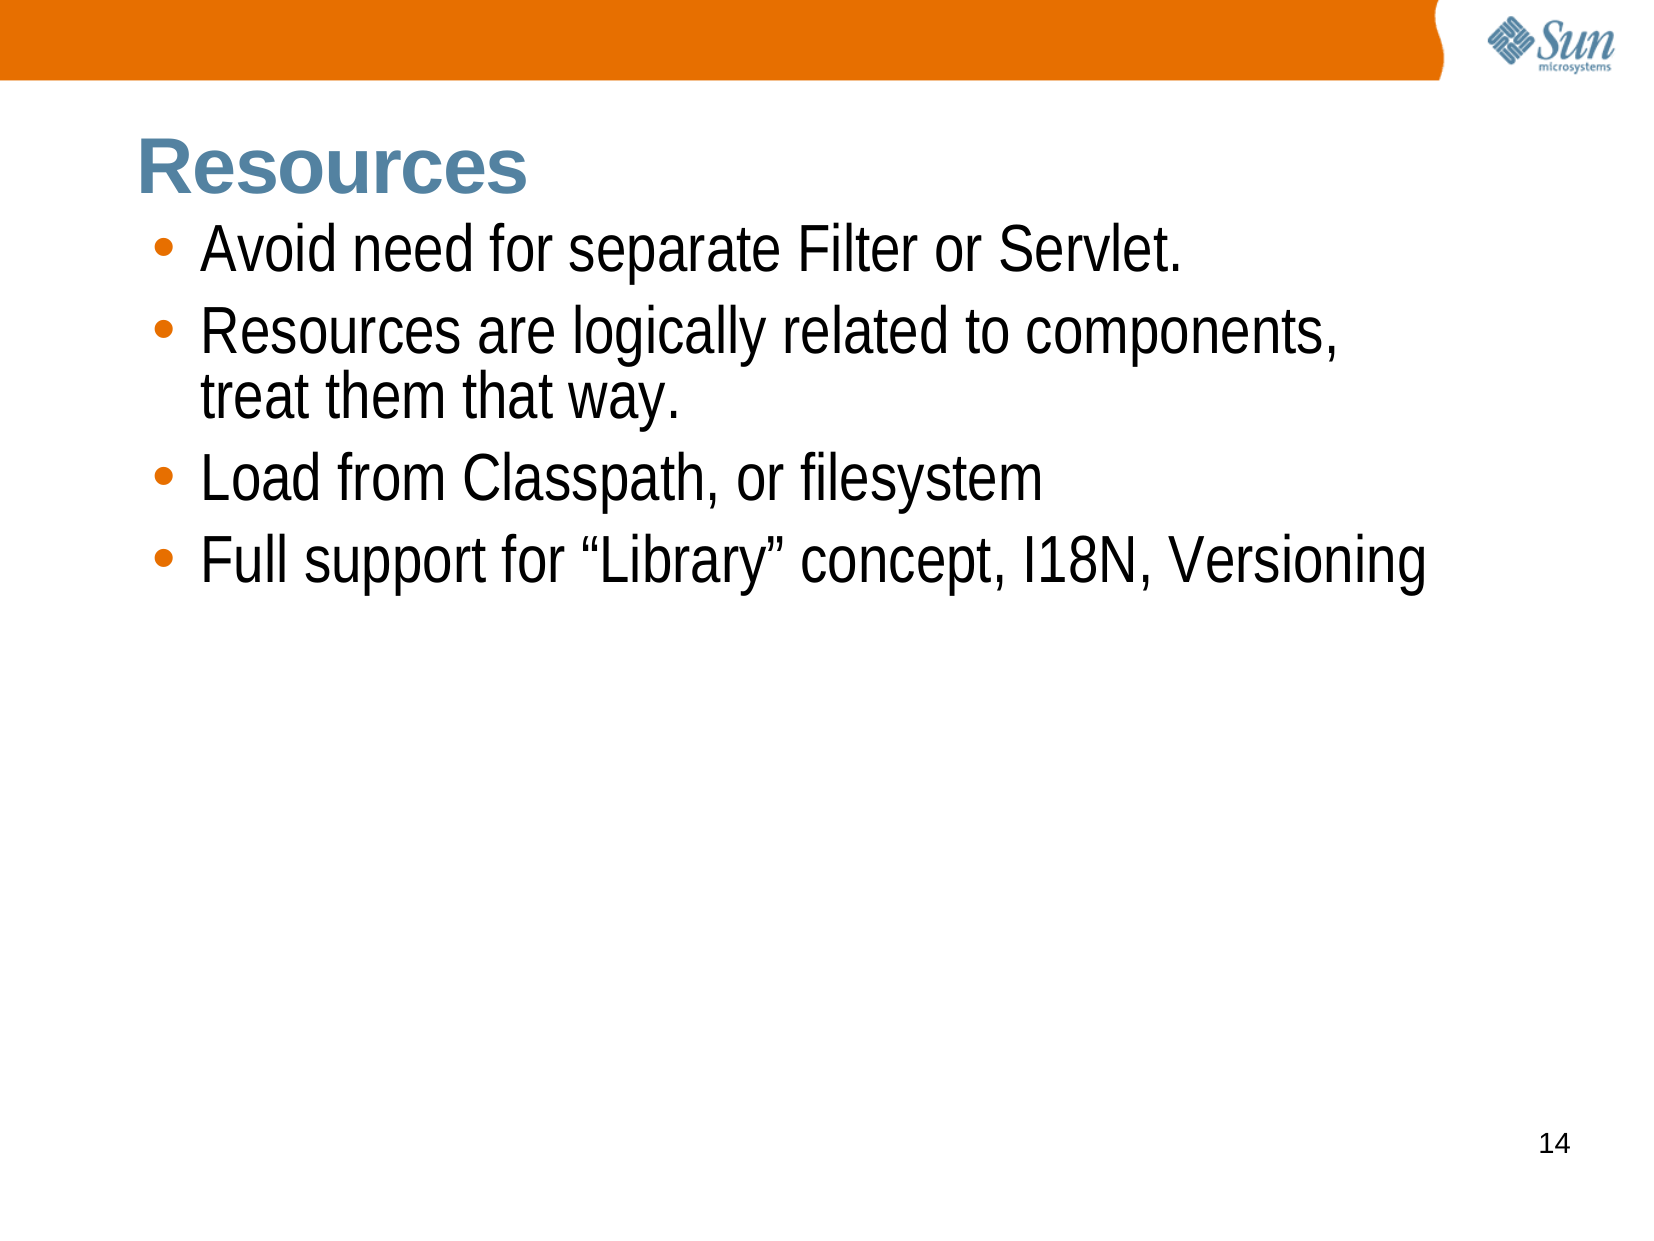

# Resources
Avoid need for separate Filter or Servlet.
Resources are logically related to components, treat them that way.
Load from Classpath, or filesystem
Full support for “Library” concept, I18N, Versioning
14